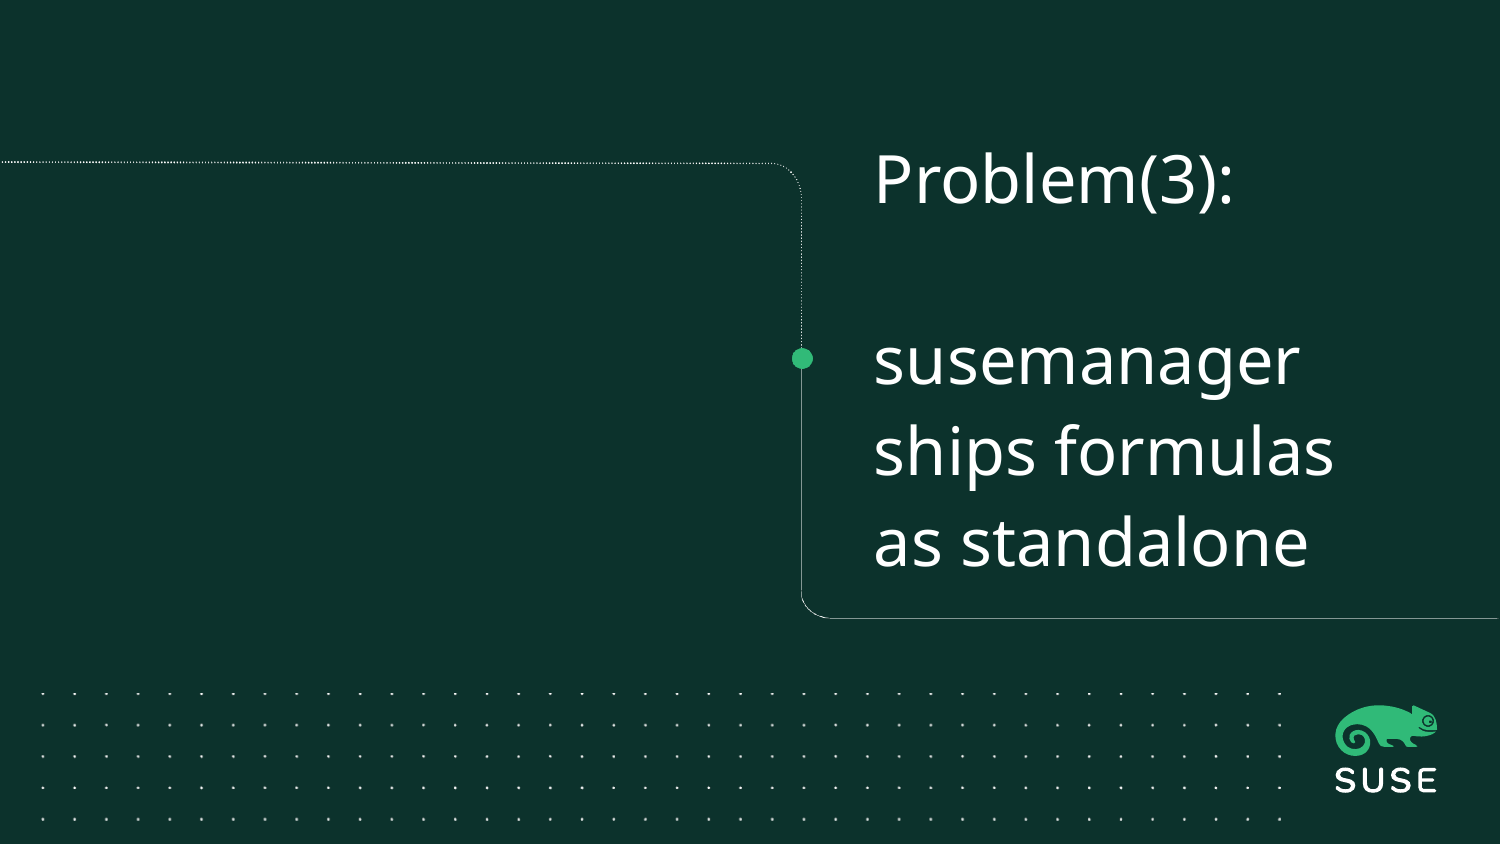

# Problem(3): susemanager ships formulas as standalone